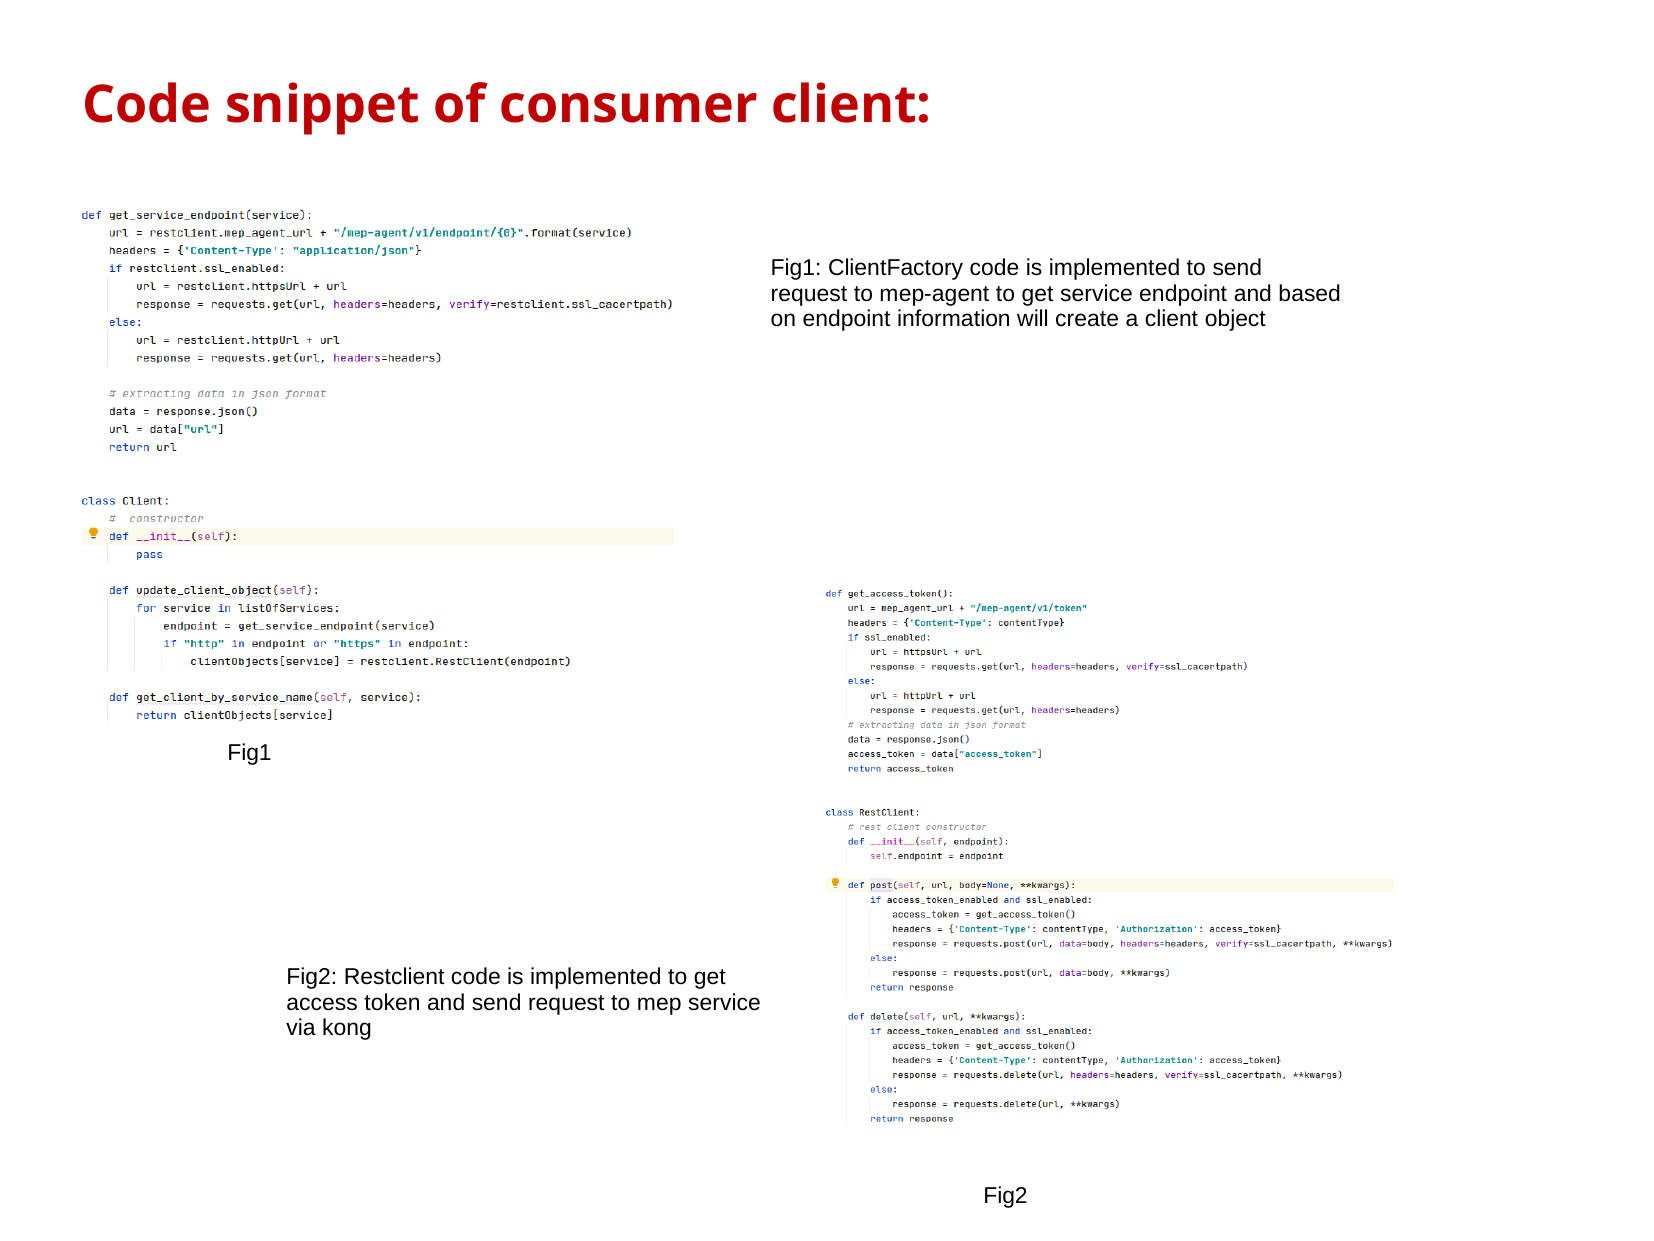

Code snippet of consumer client:
Fig1: ClientFactory code is implemented to send request to mep-agent to get service endpoint and based on endpoint information will create a client object
Fig1
Fig2: Restclient code is implemented to get access token and send request to mep service via kong
Fig2